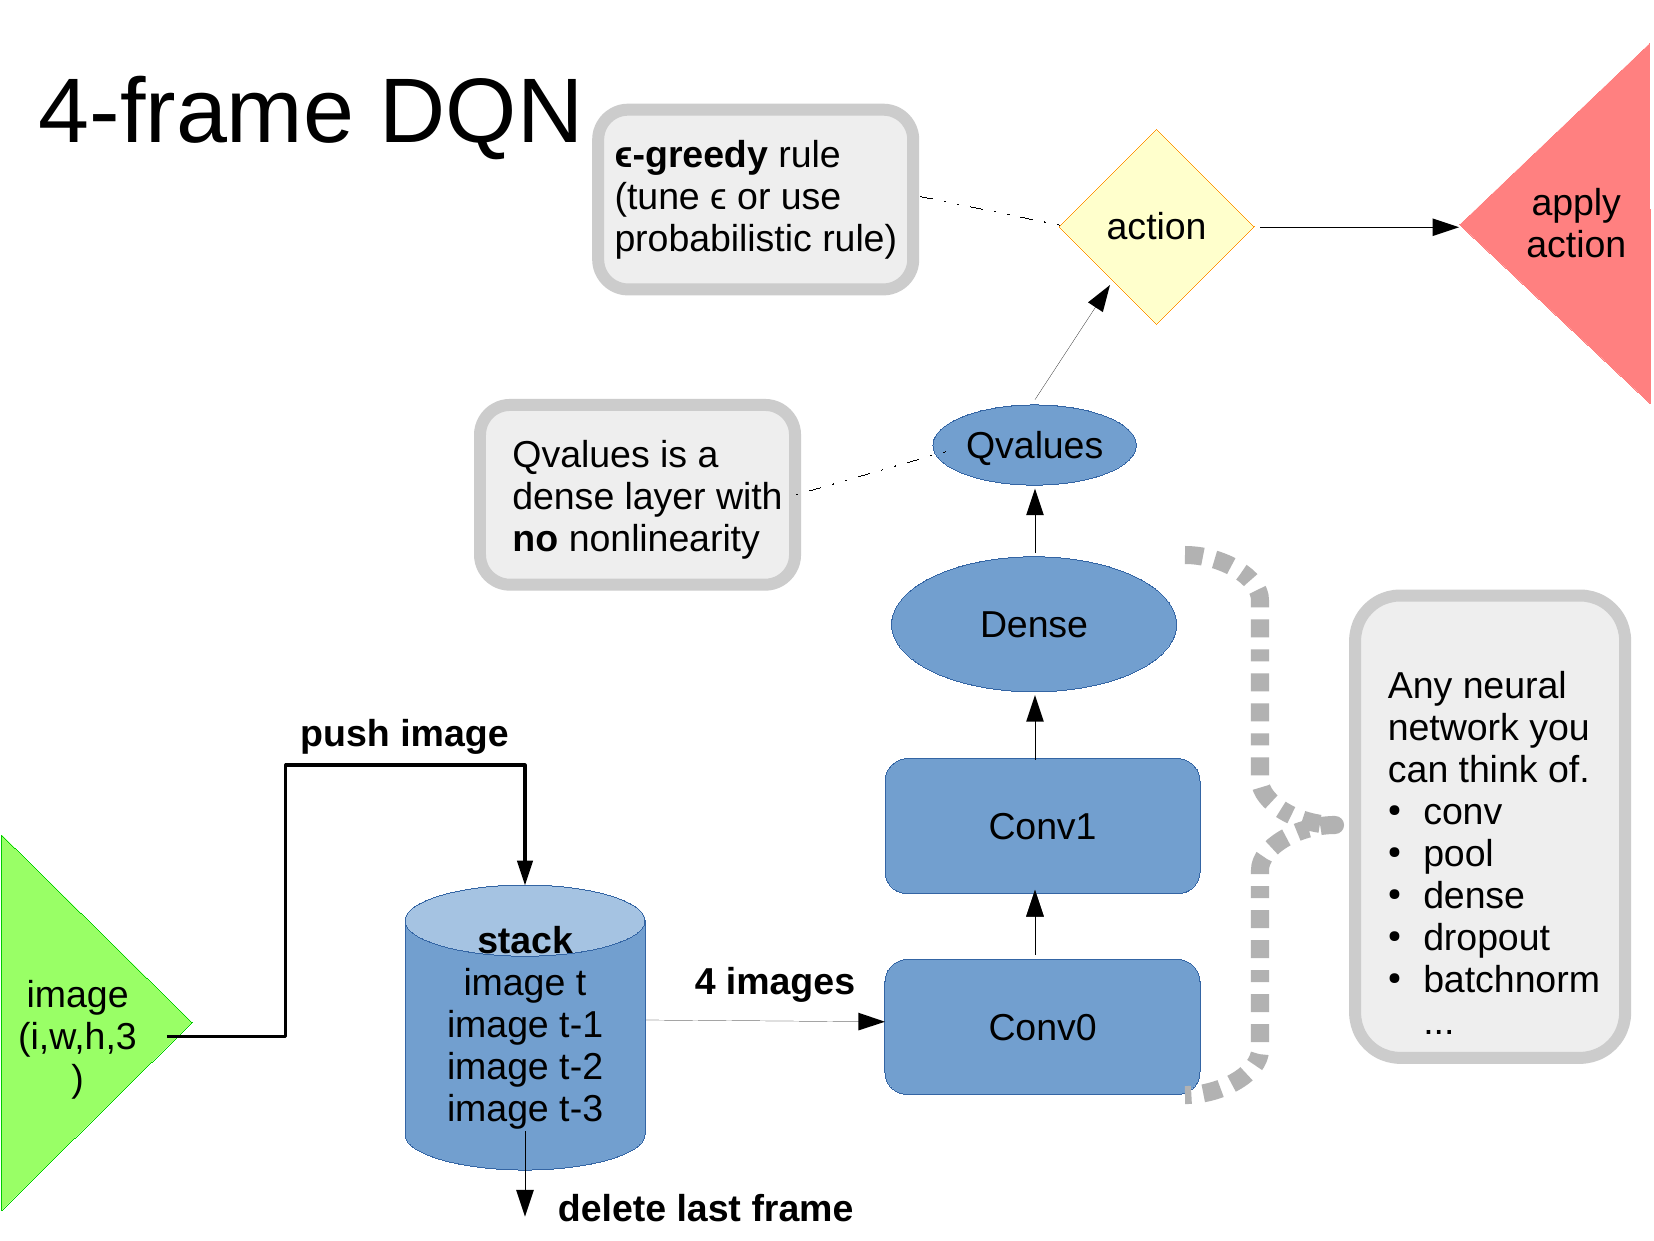

4-frame DQN
ϵ-greedy rule
(tune ϵ or use probabilistic rule)
action
apply
action
Qvalues
Qvalues is a dense layer with no nonlinearity
Dense
Any neural network you can think of.
conv
pool
dense
dropout
batchnorm
...
push image
Conv1
stack
image t
image t-1
image t-2
image t-3
 4 images
image
(i,w,h,3)
Conv0
delete last frame